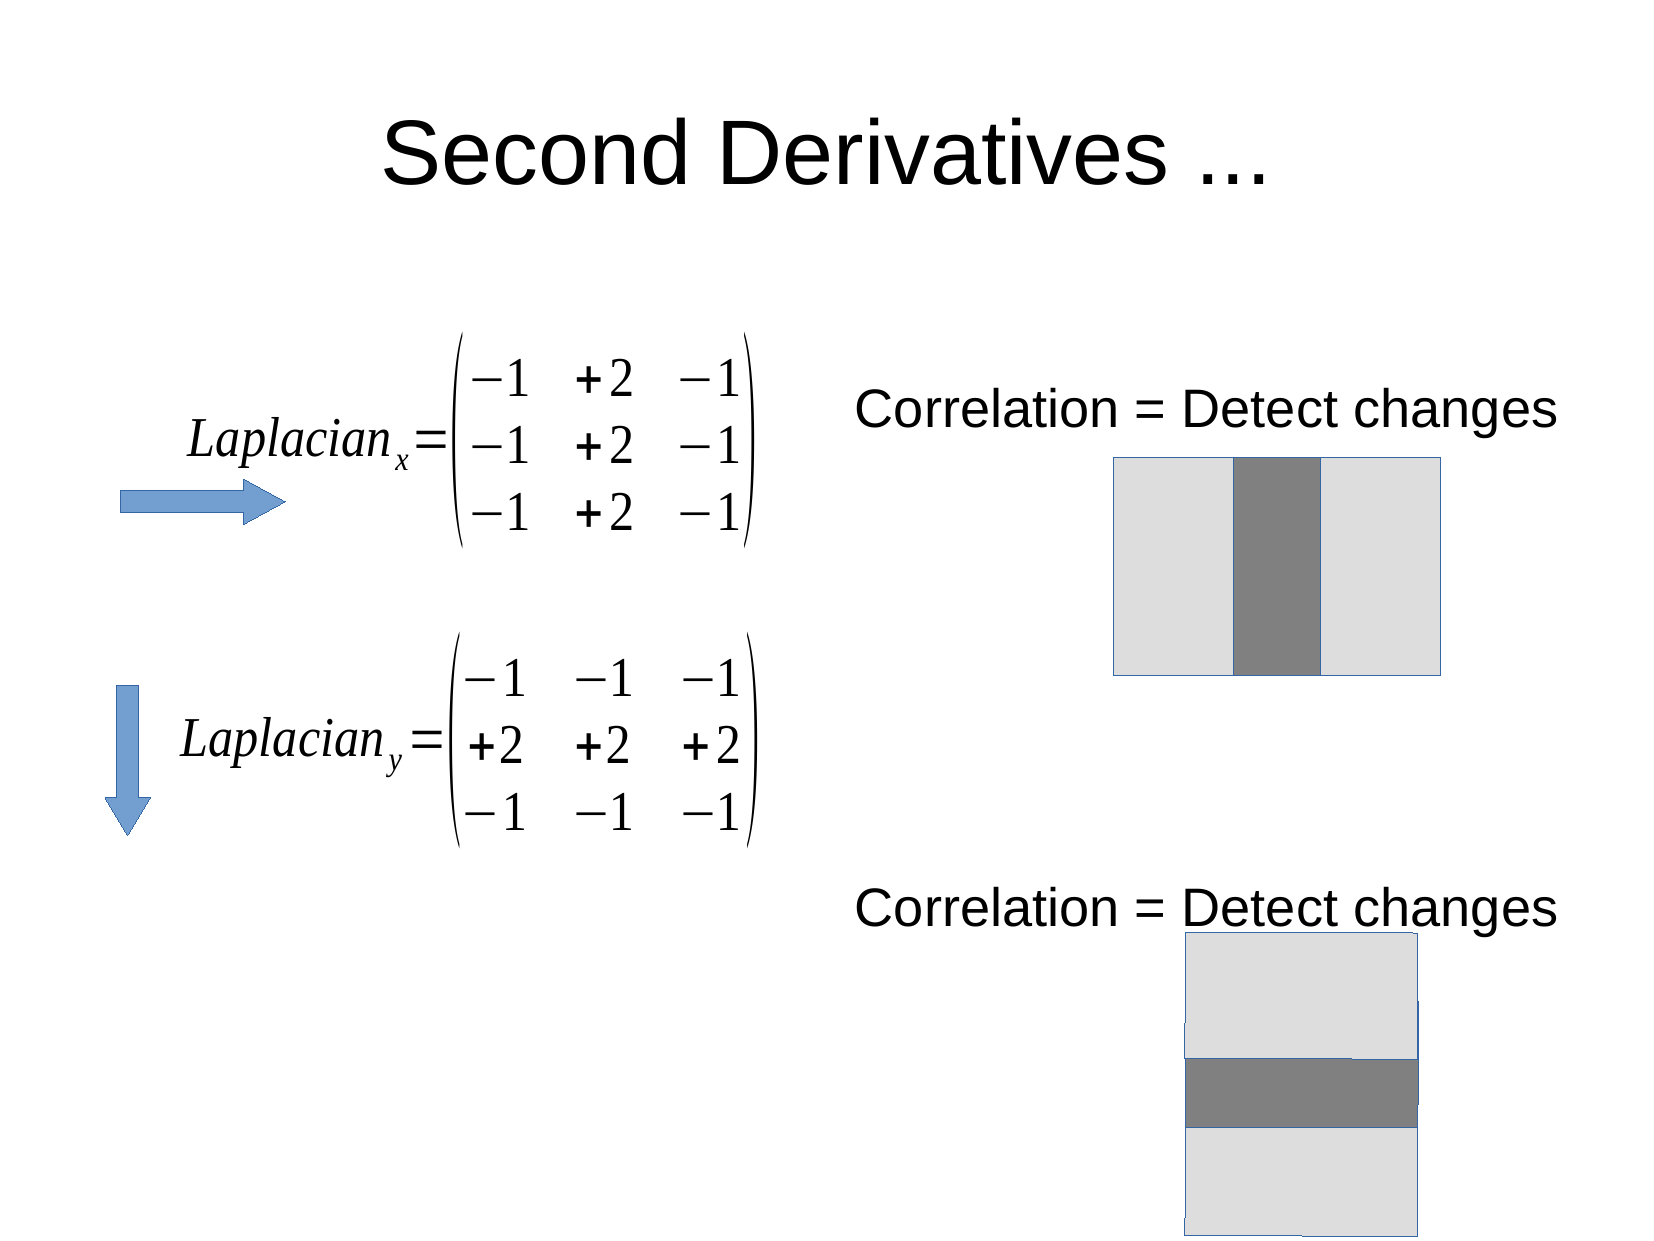

# Second Derivatives ...
Correlation = Detect changes
Correlation = Detect changes